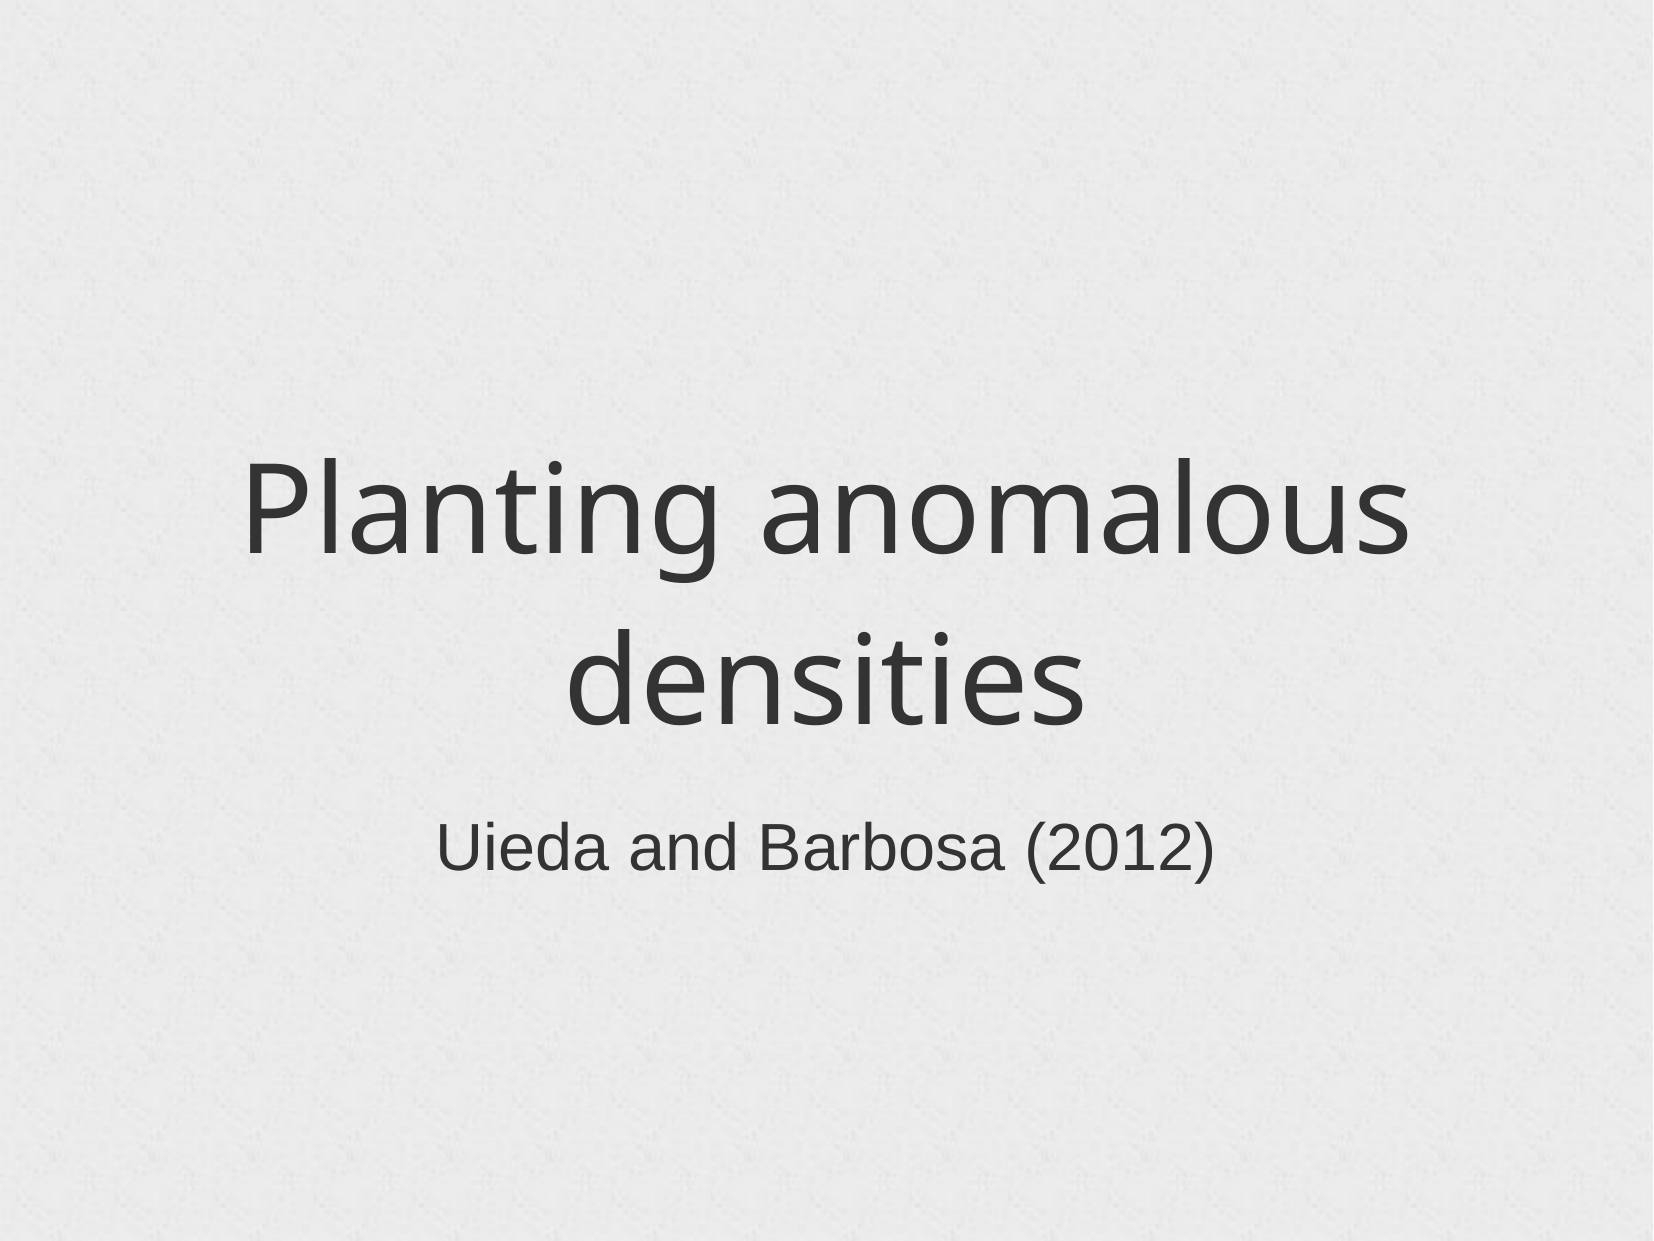

# Planting anomalous densities
Uieda and Barbosa (2012)